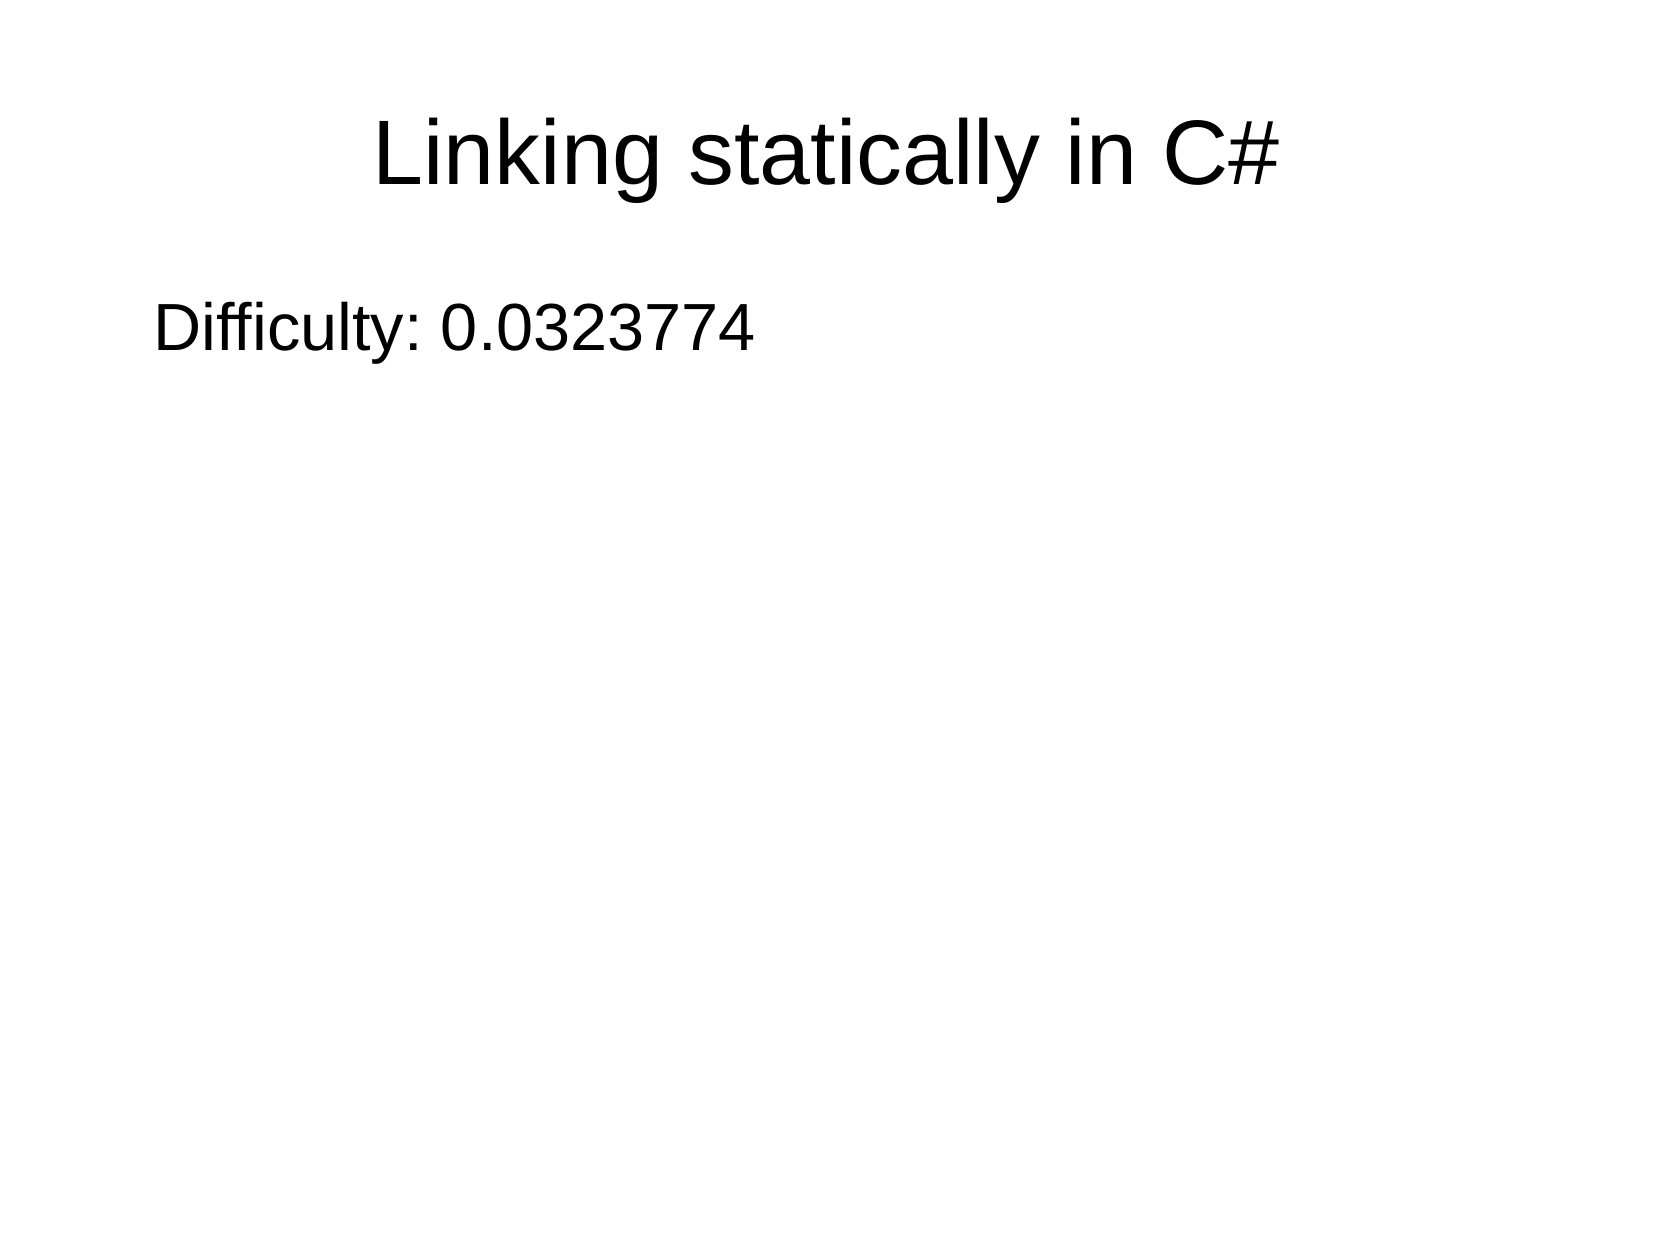

# Linking statically in C#
Difficulty: 0.0323774